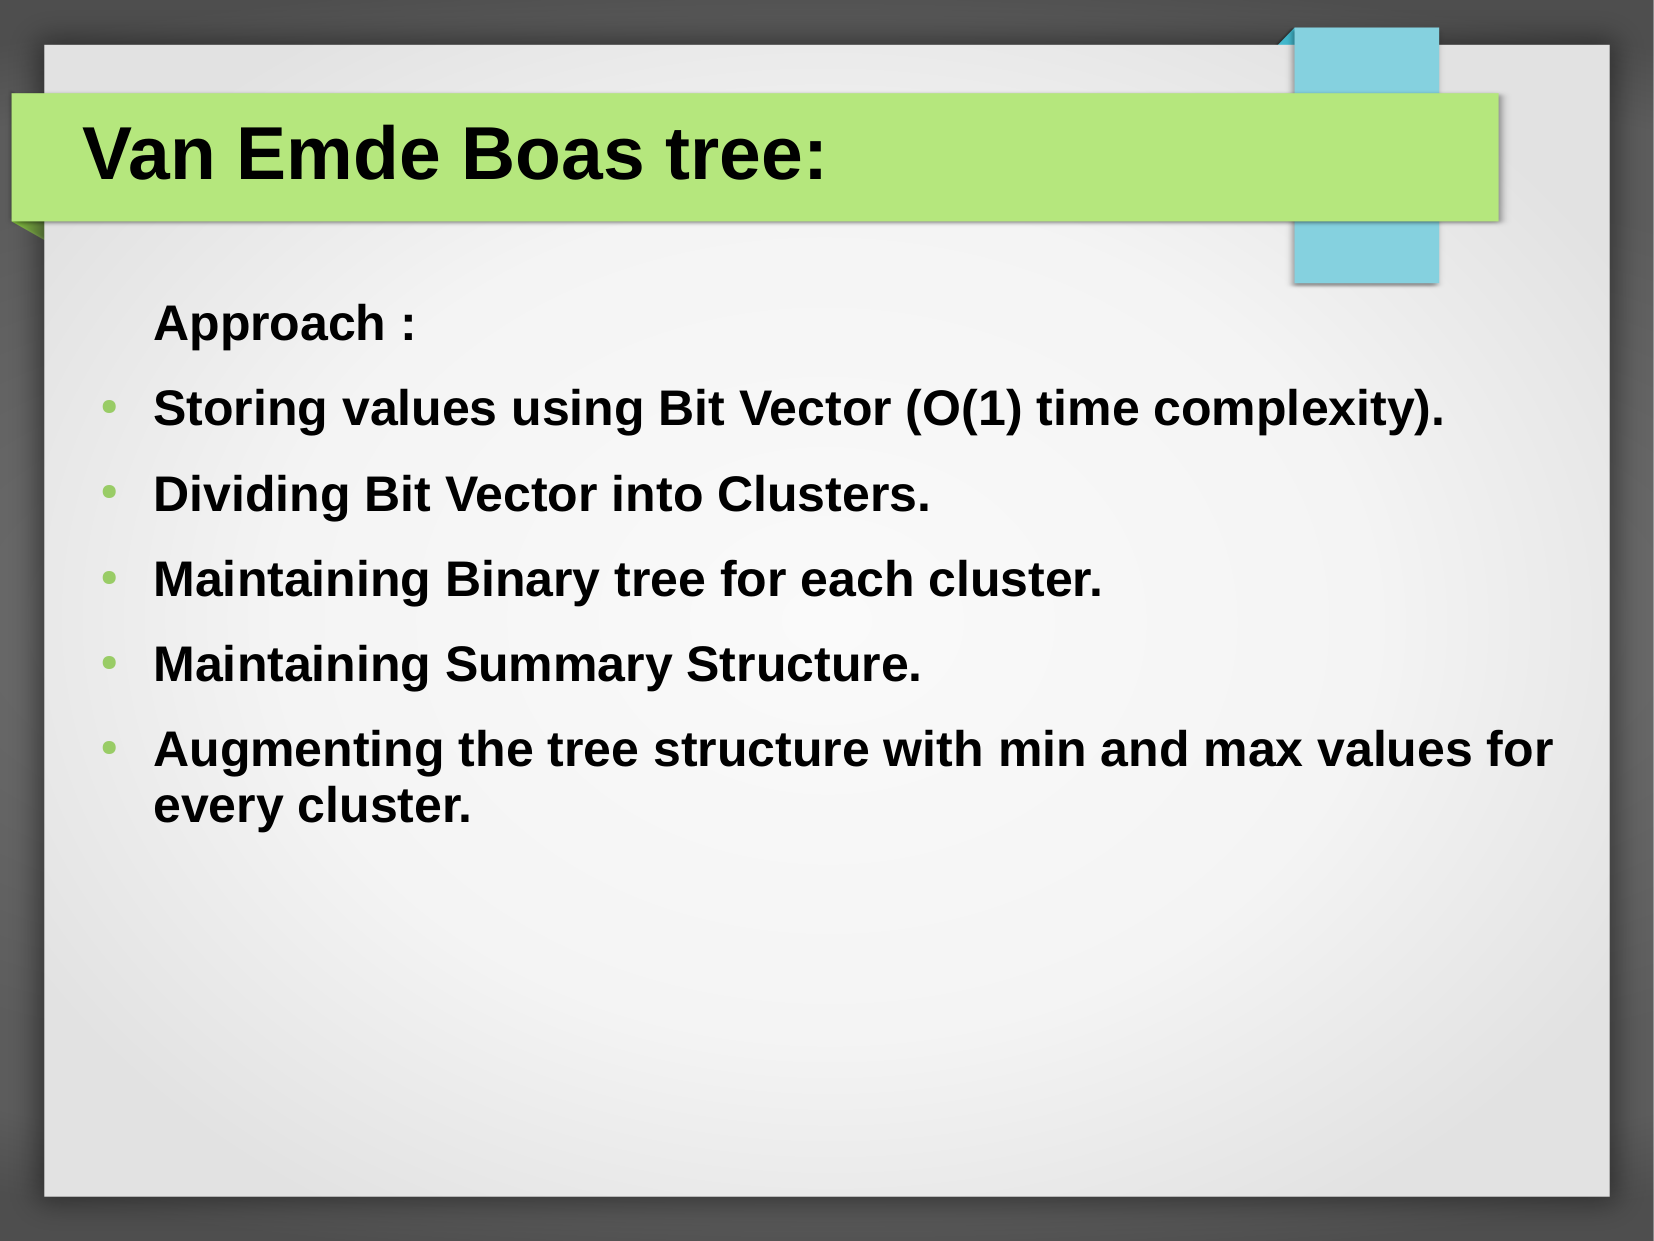

# Van Emde Boas tree:
Approach :
Storing values using Bit Vector (O(1) time complexity).
Dividing Bit Vector into Clusters.
Maintaining Binary tree for each cluster.
Maintaining Summary Structure.
Augmenting the tree structure with min and max values for every cluster.